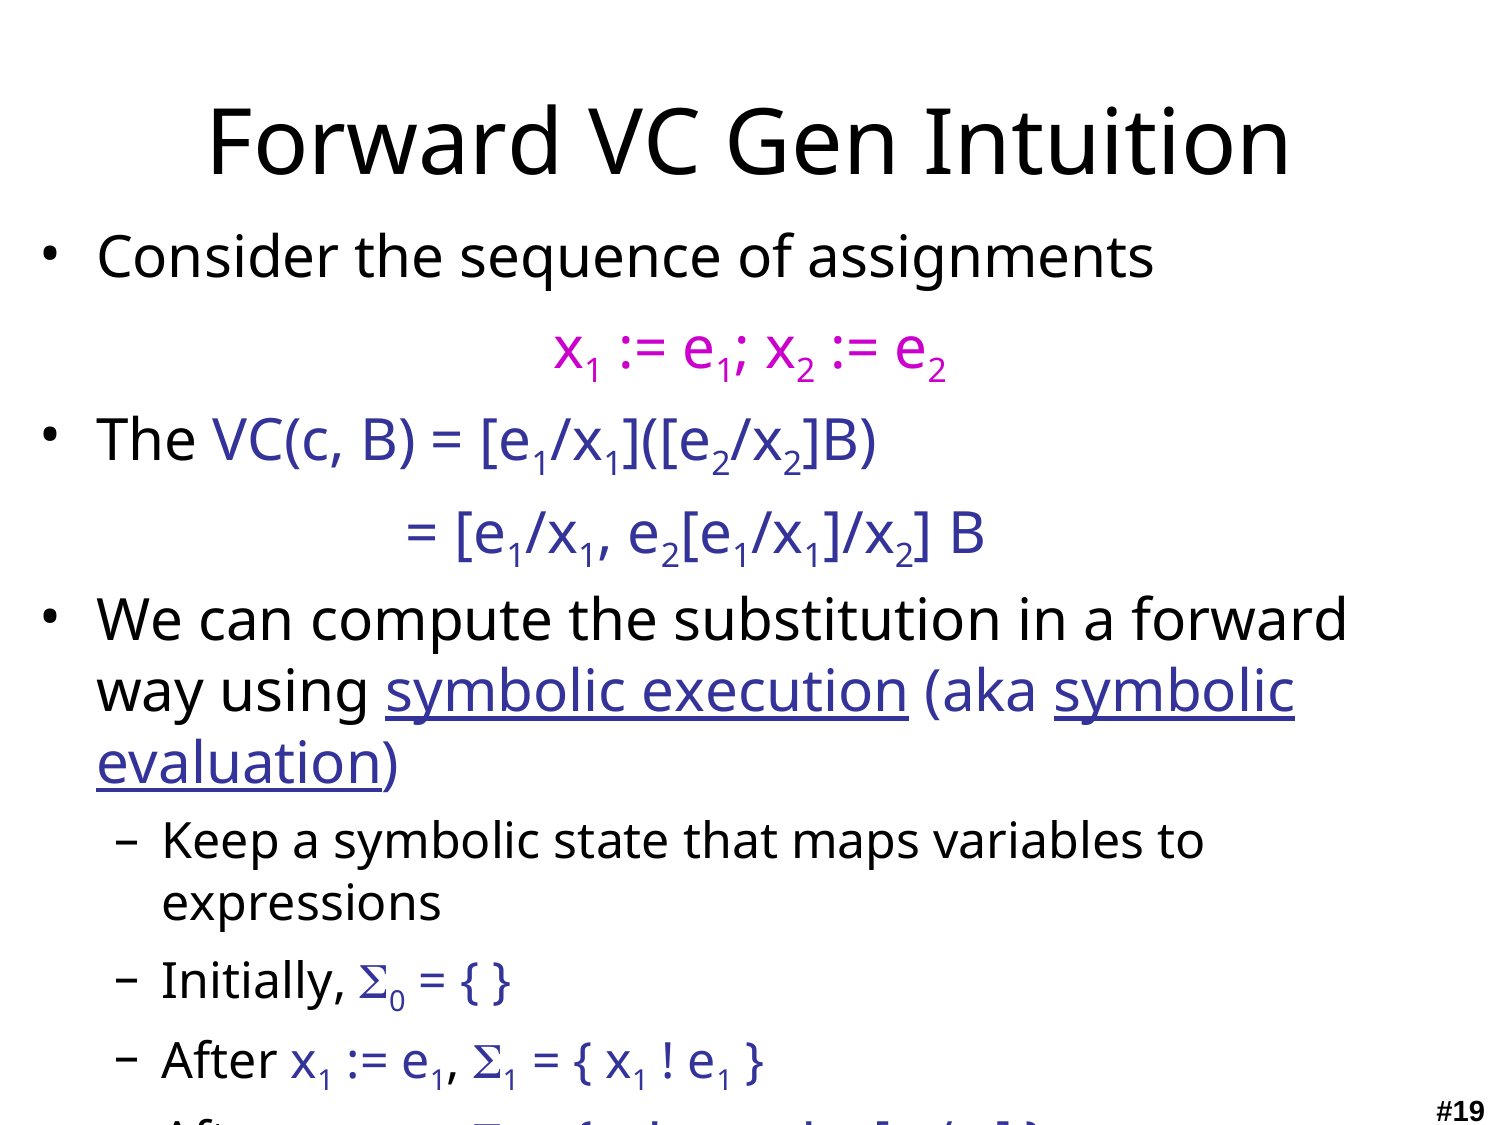

# Forward VC Gen Intuition
Consider the sequence of assignments
x1 := e1; x2 := e2
The VC(c, B) = [e1/x1]([e2/x2]B)
 = [e1/x1, e2[e1/x1]/x2] B
We can compute the substitution in a forward way using symbolic execution (aka symbolic evaluation)
Keep a symbolic state that maps variables to expressions
Initially, 0 = { }
After x1 := e1, 1 = { x1 ! e1 }
After x2 := e2, 2 = {x1 ! e1, x2 ! e2[e1/x1] }
Note that we have applied 1 as a substitution to right-hand side of assignment x2 := e2
19